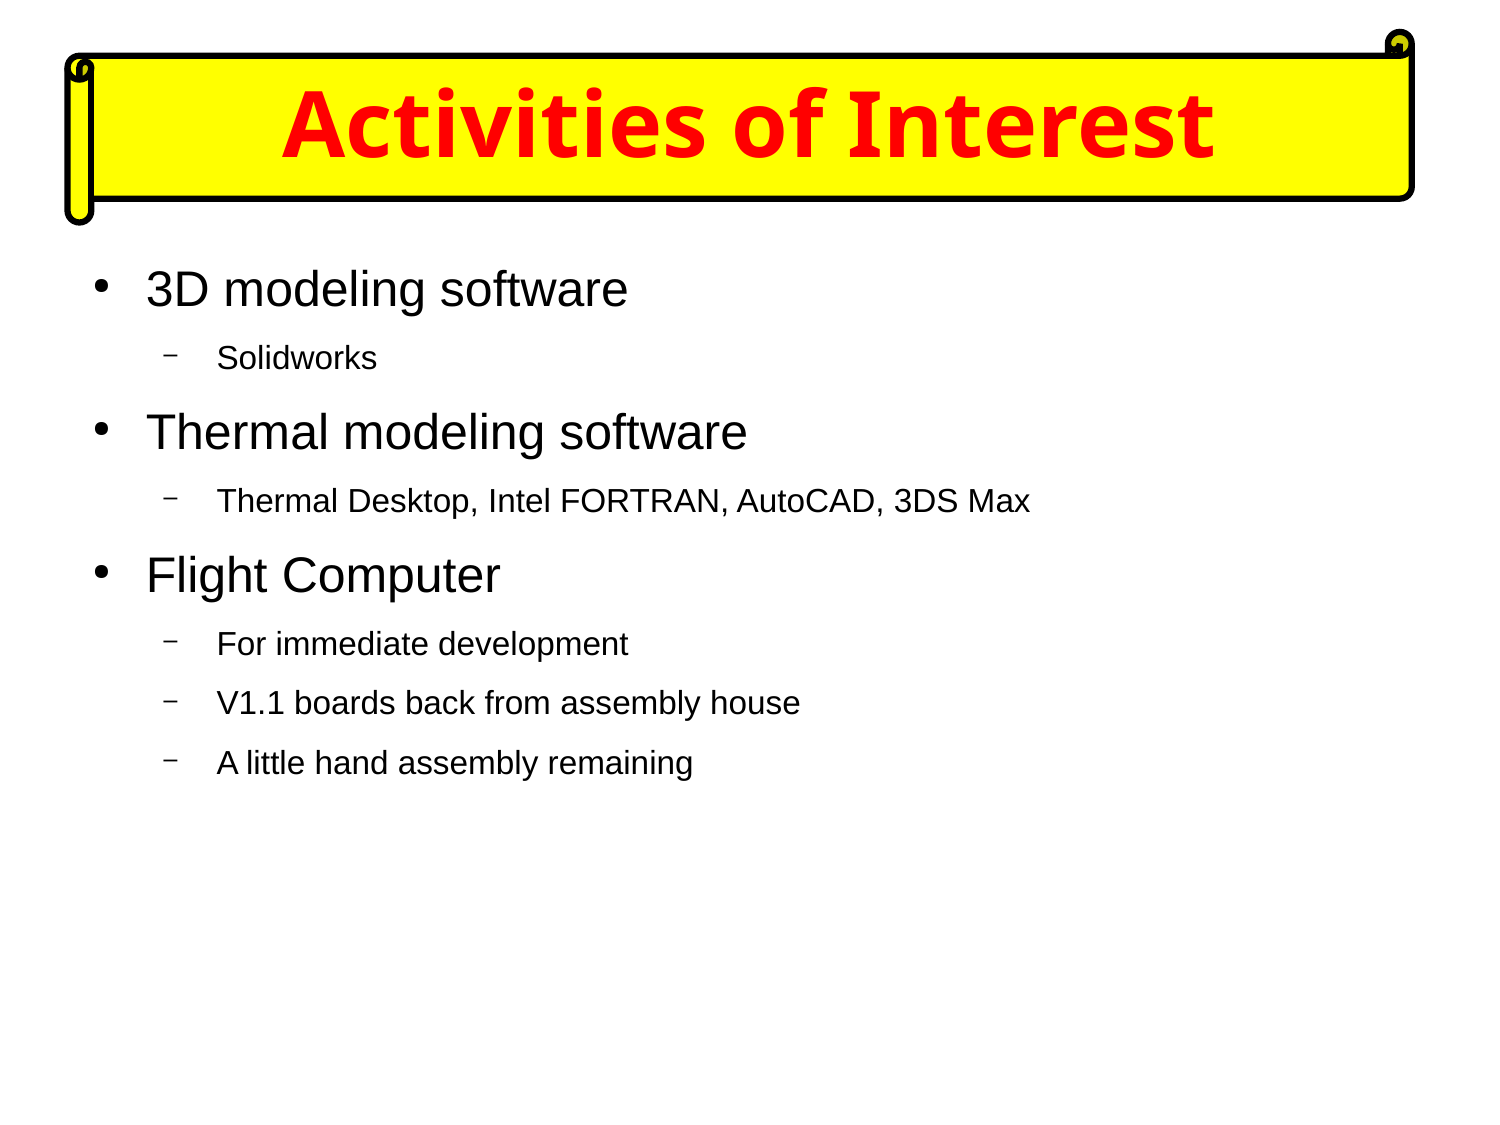

Activities of Interest
# 3D modeling software
Solidworks
Thermal modeling software
Thermal Desktop, Intel FORTRAN, AutoCAD, 3DS Max
Flight Computer
For immediate development
V1.1 boards back from assembly house
A little hand assembly remaining